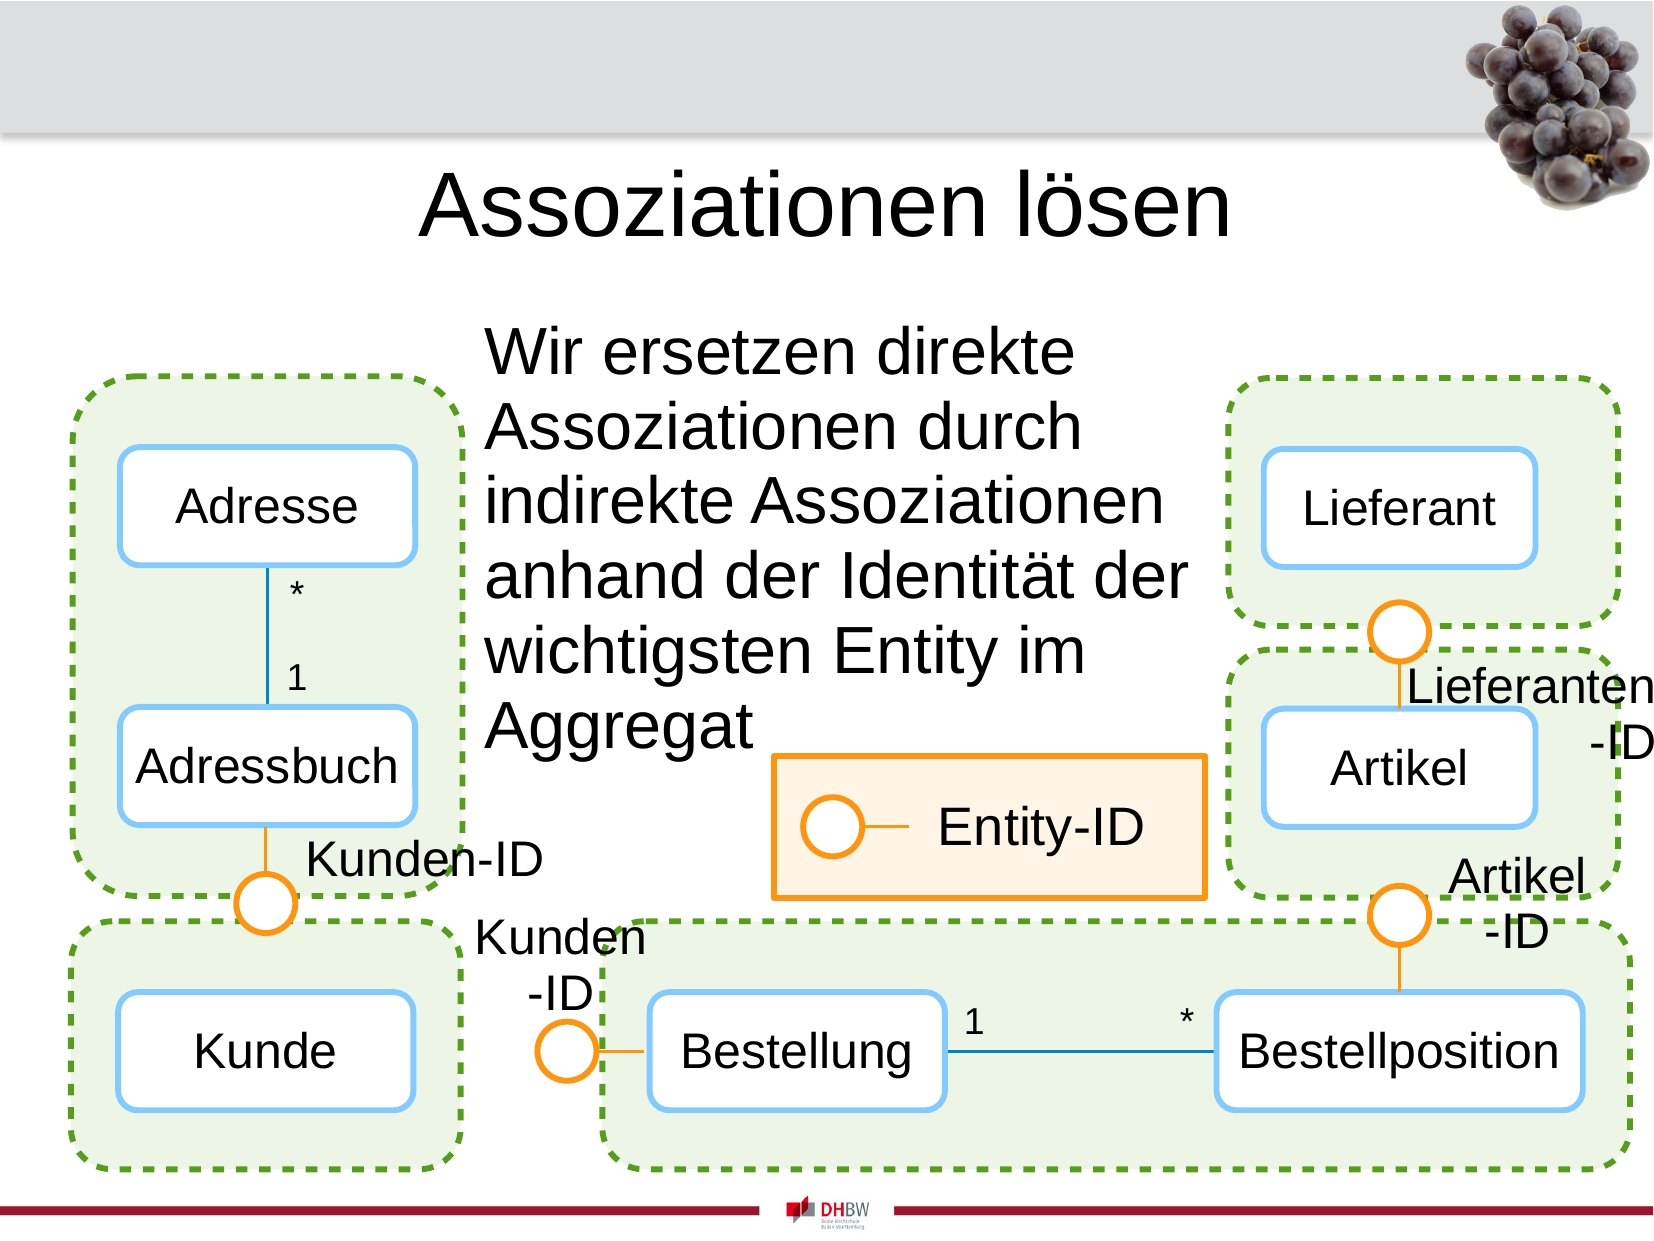

# Assoziationen lösen
Wir ersetzen direkte Assoziationen durch indirekte Assoziationen anhand der Identität der wichtigsten Entity im Aggregat
Adresse
*
1
Adressbuch
Adresse
Lieferant
*
1
1
*
Lieferanten
-ID
Adressbuch
Artikel
 Entity-ID
Kunden-ID
1
1
1
*
Artikel
-ID
Kunden
-ID
Kunde
Bestellung
Bestellposition
1
*
1
*